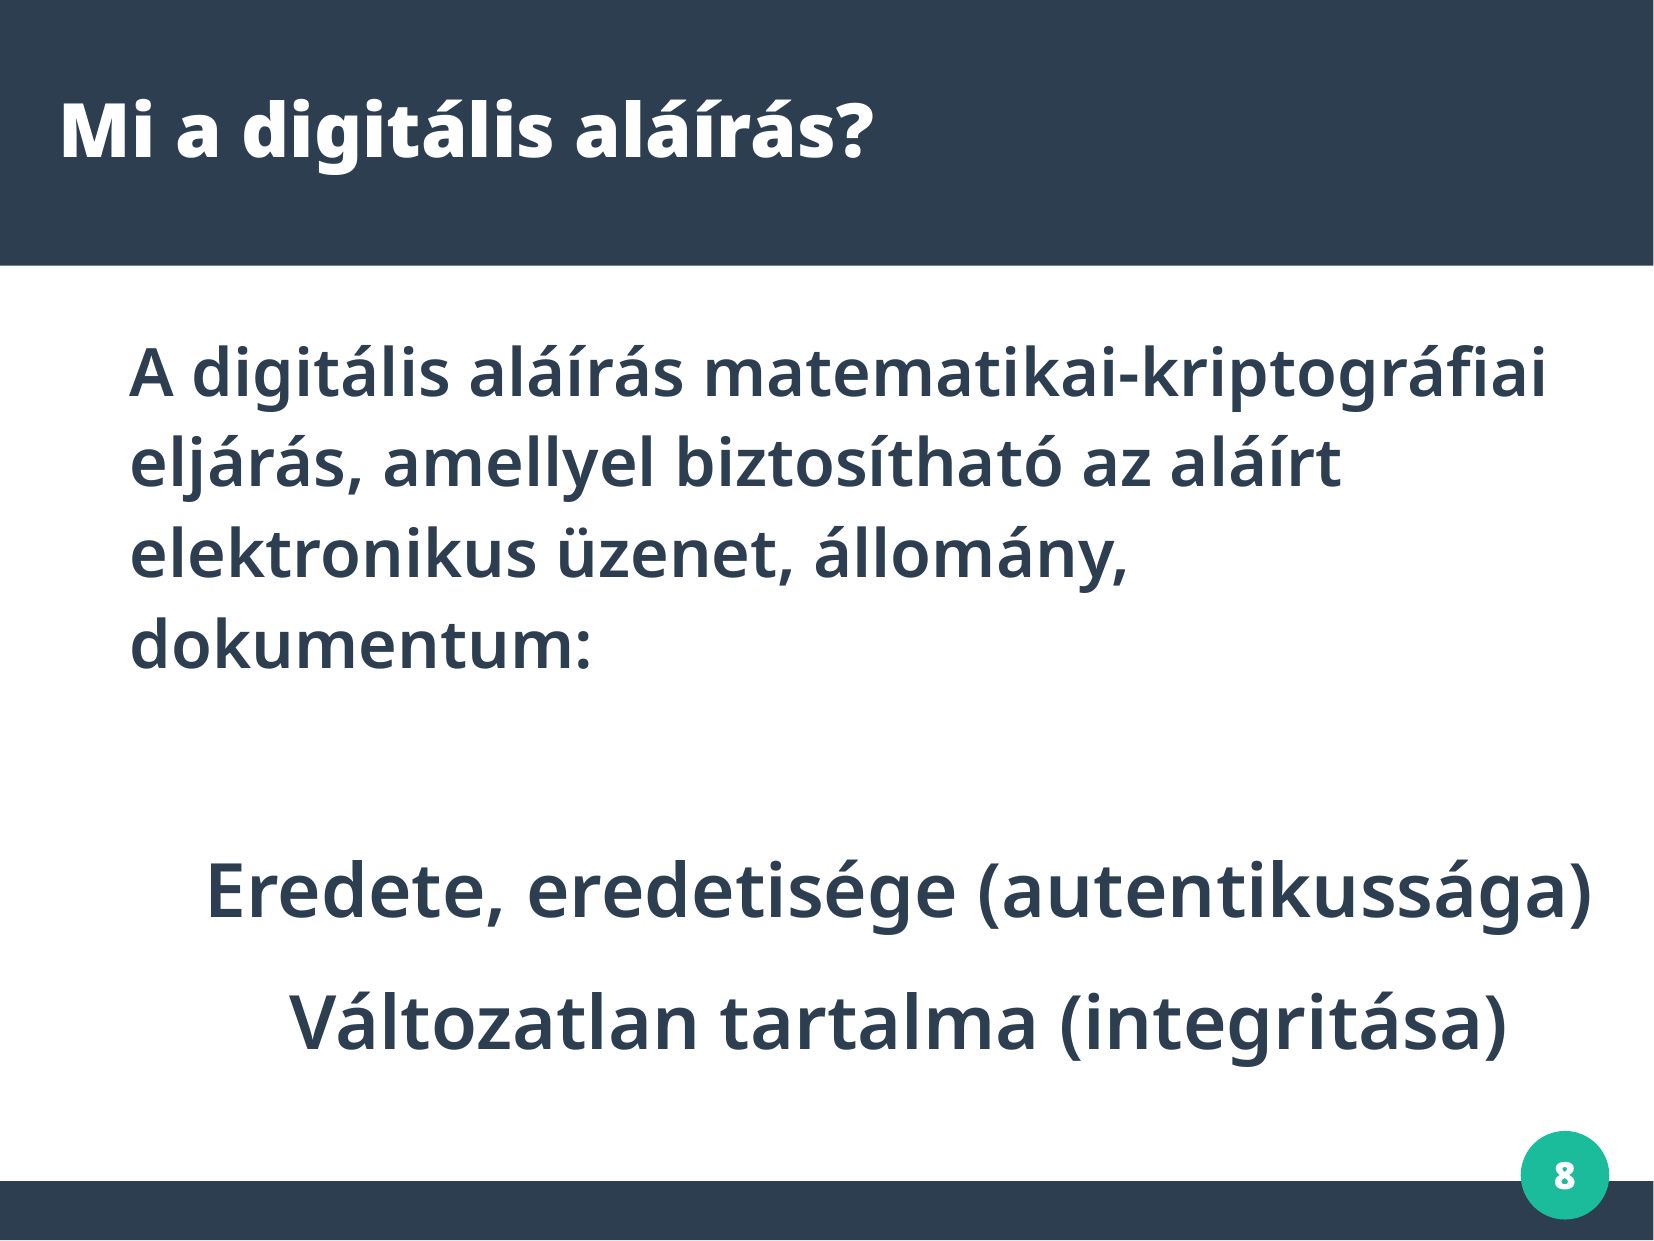

# Mi a digitális aláírás?
A digitális aláírás matematikai-kriptográfiai eljárás, amellyel biztosítható az aláírt elektronikus üzenet, állomány, dokumentum:
Eredete, eredetisége (autentikussága)
Változatlan tartalma (integritása)
8